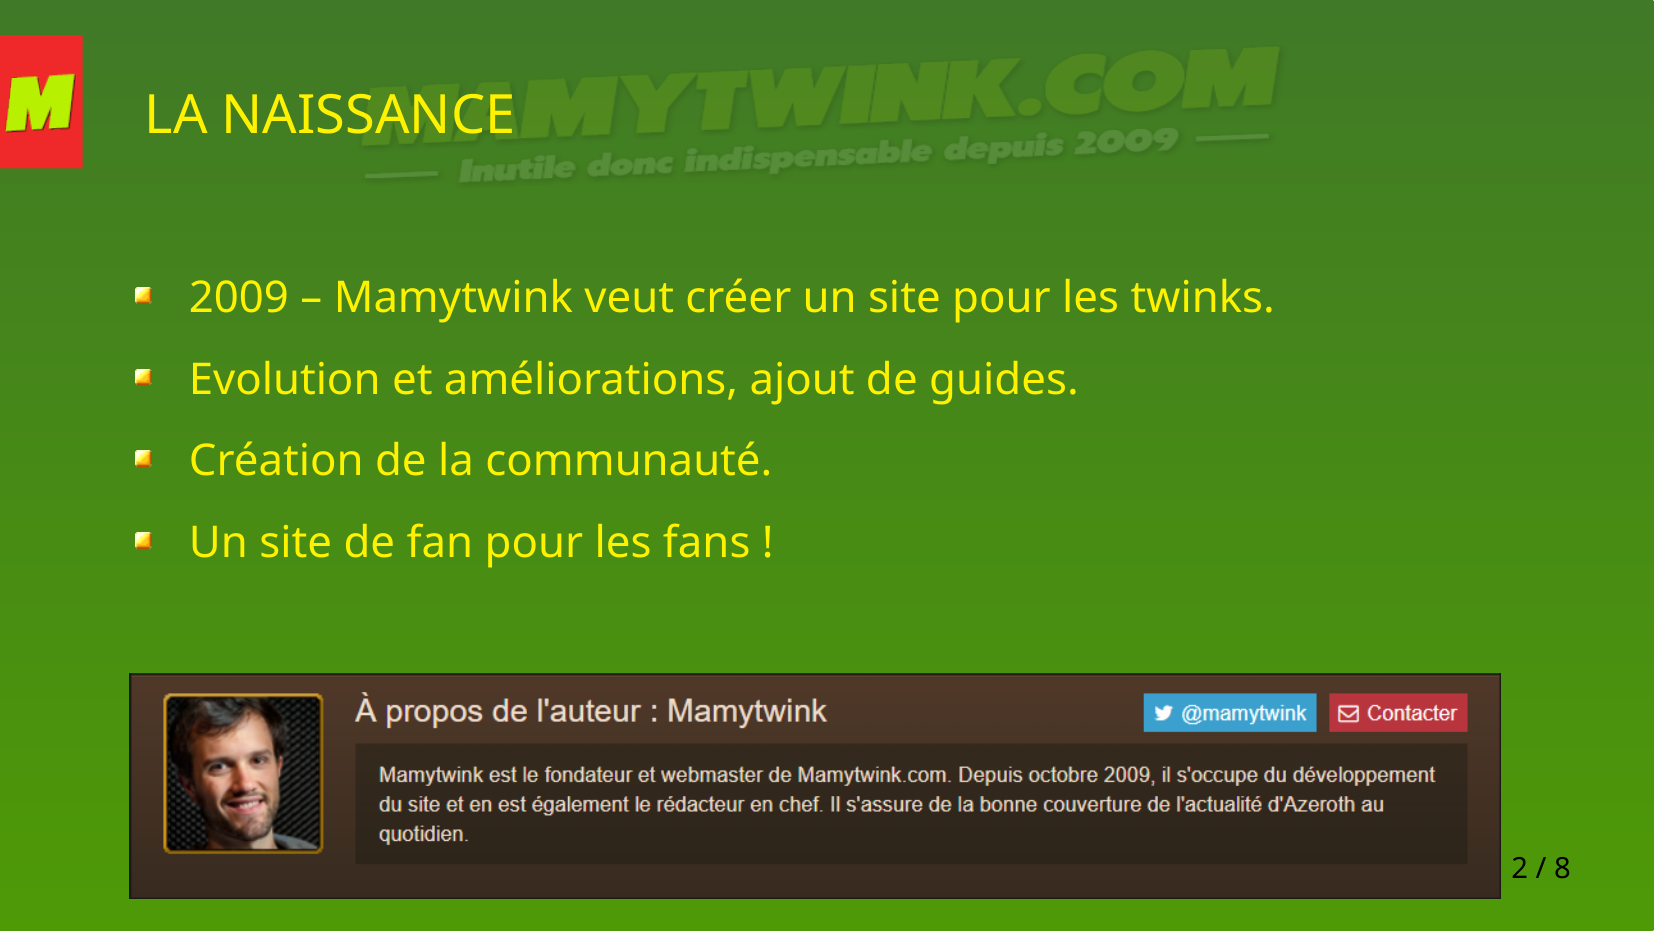

LA NAISSANCE
# 2009 – Mamytwink veut créer un site pour les twinks.
Evolution et améliorations, ajout de guides.
Création de la communauté.
Un site de fan pour les fans !
2